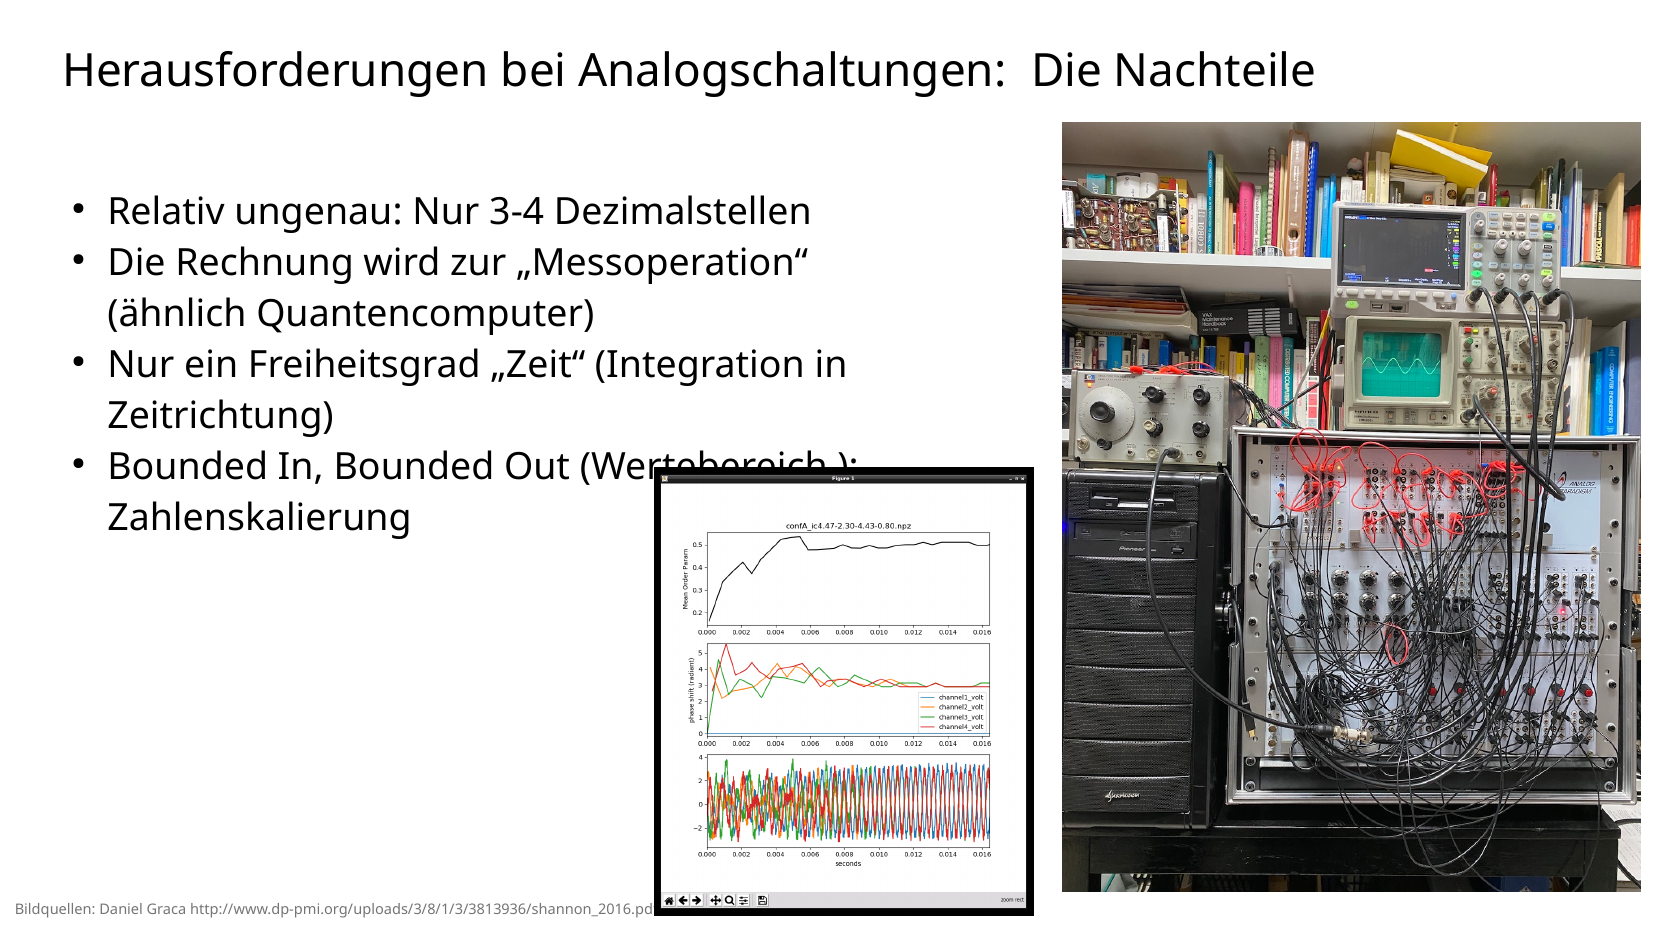

Herausforderungen bei Analogschaltungen: Die Nachteile
Relativ ungenau: Nur 3-4 Dezimalstellen
Die Rechnung wird zur „Messoperation“ (ähnlich Quantencomputer)
Nur ein Freiheitsgrad „Zeit“ (Integration in Zeitrichtung)
Bounded In, Bounded Out (Wertebereich ): Zahlenskalierung
Bildquellen: Daniel Graca http://www.dp-pmi.org/uploads/3/8/1/3/3813936/shannon_2016.pdf